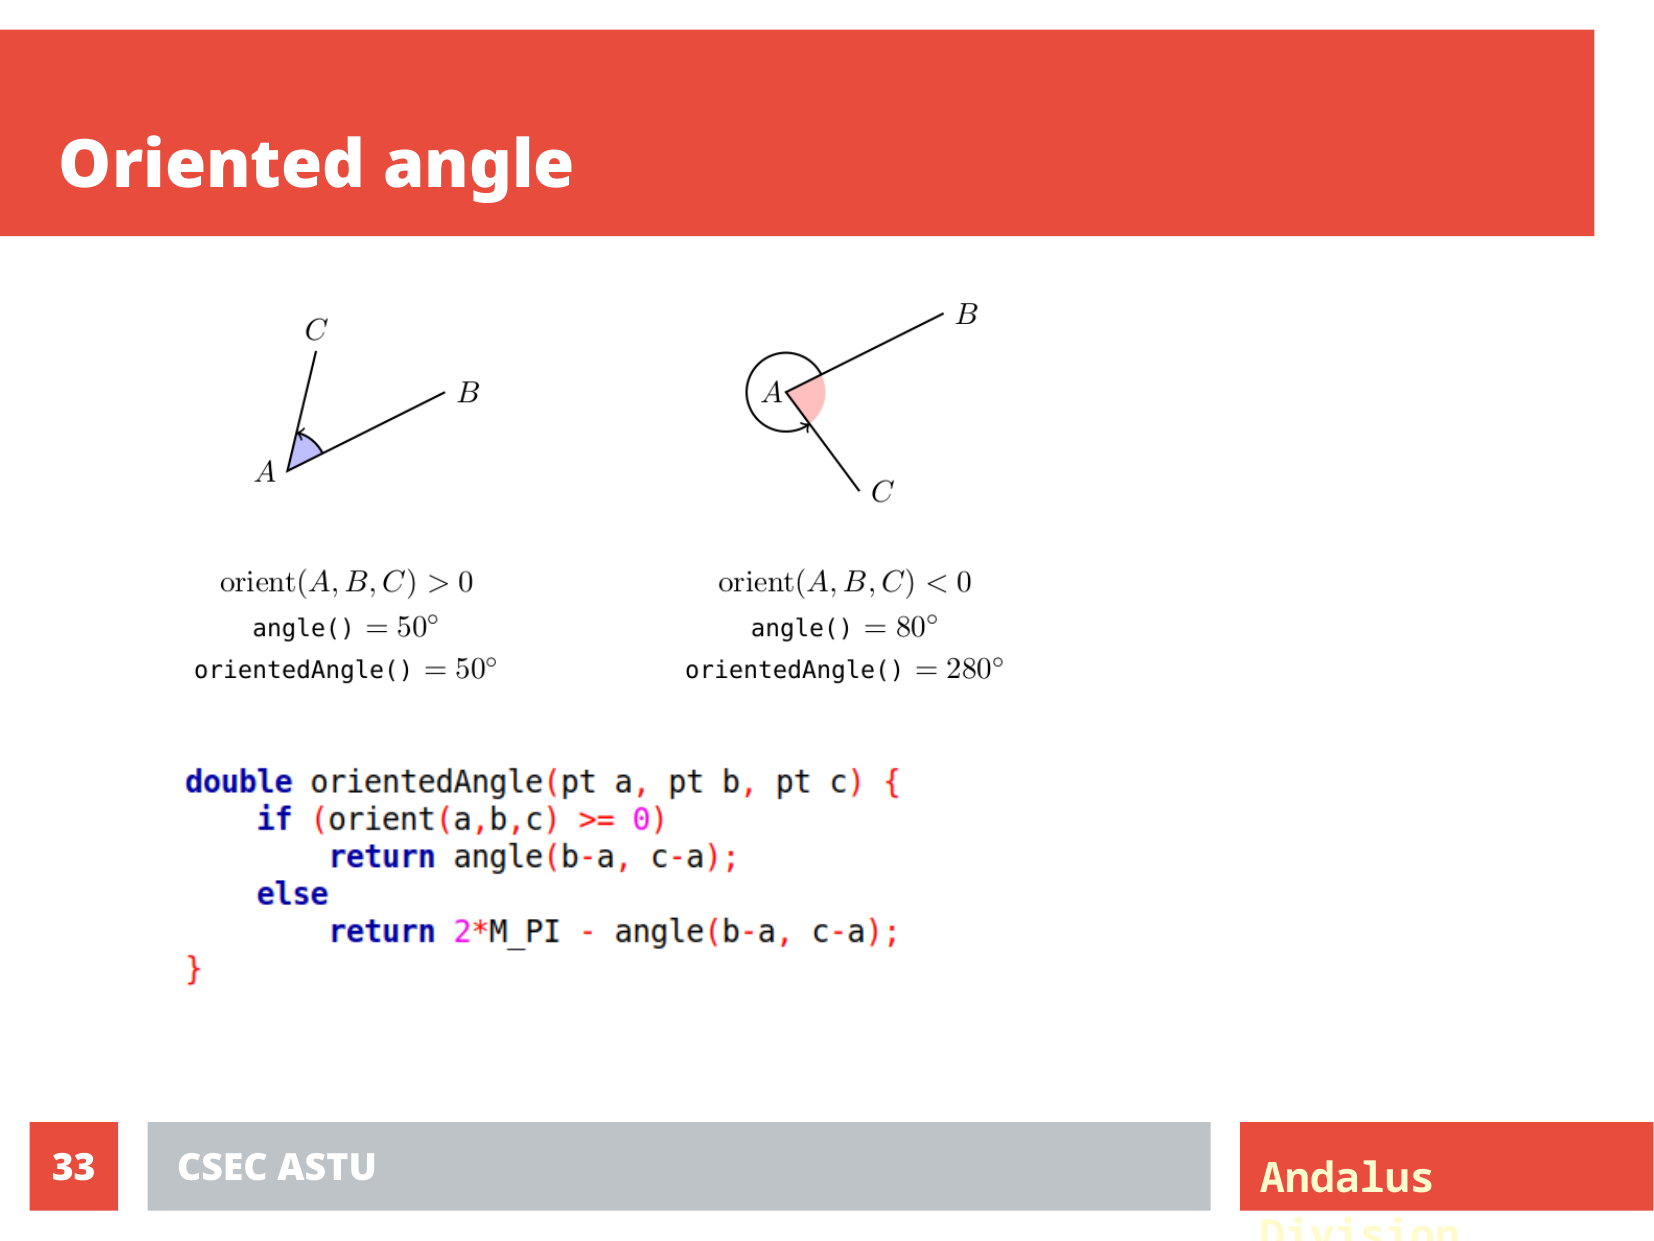

# Oriented angle
33
CSEC ASTU
Andalus Division